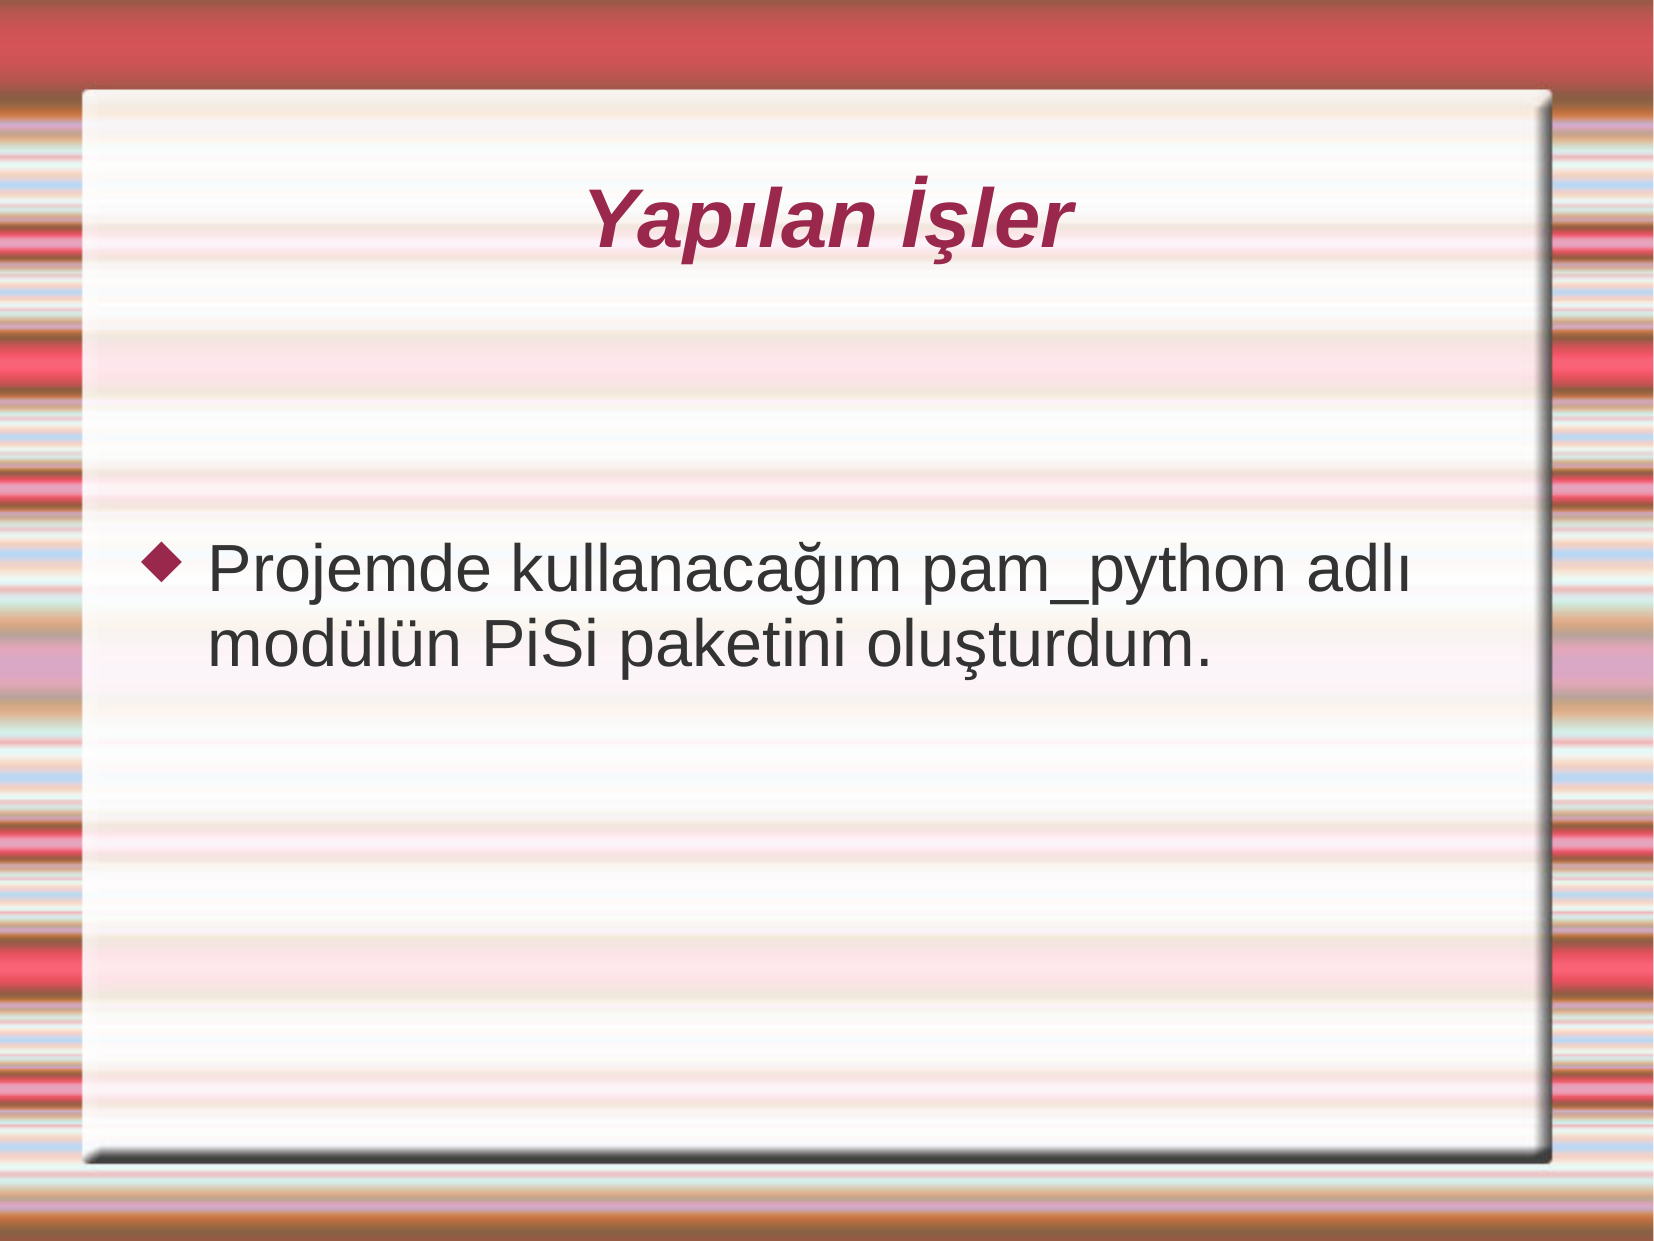

# Yapılan İşler
Projemde kullanacağım pam_python adlı modülün PiSi paketini oluşturdum.